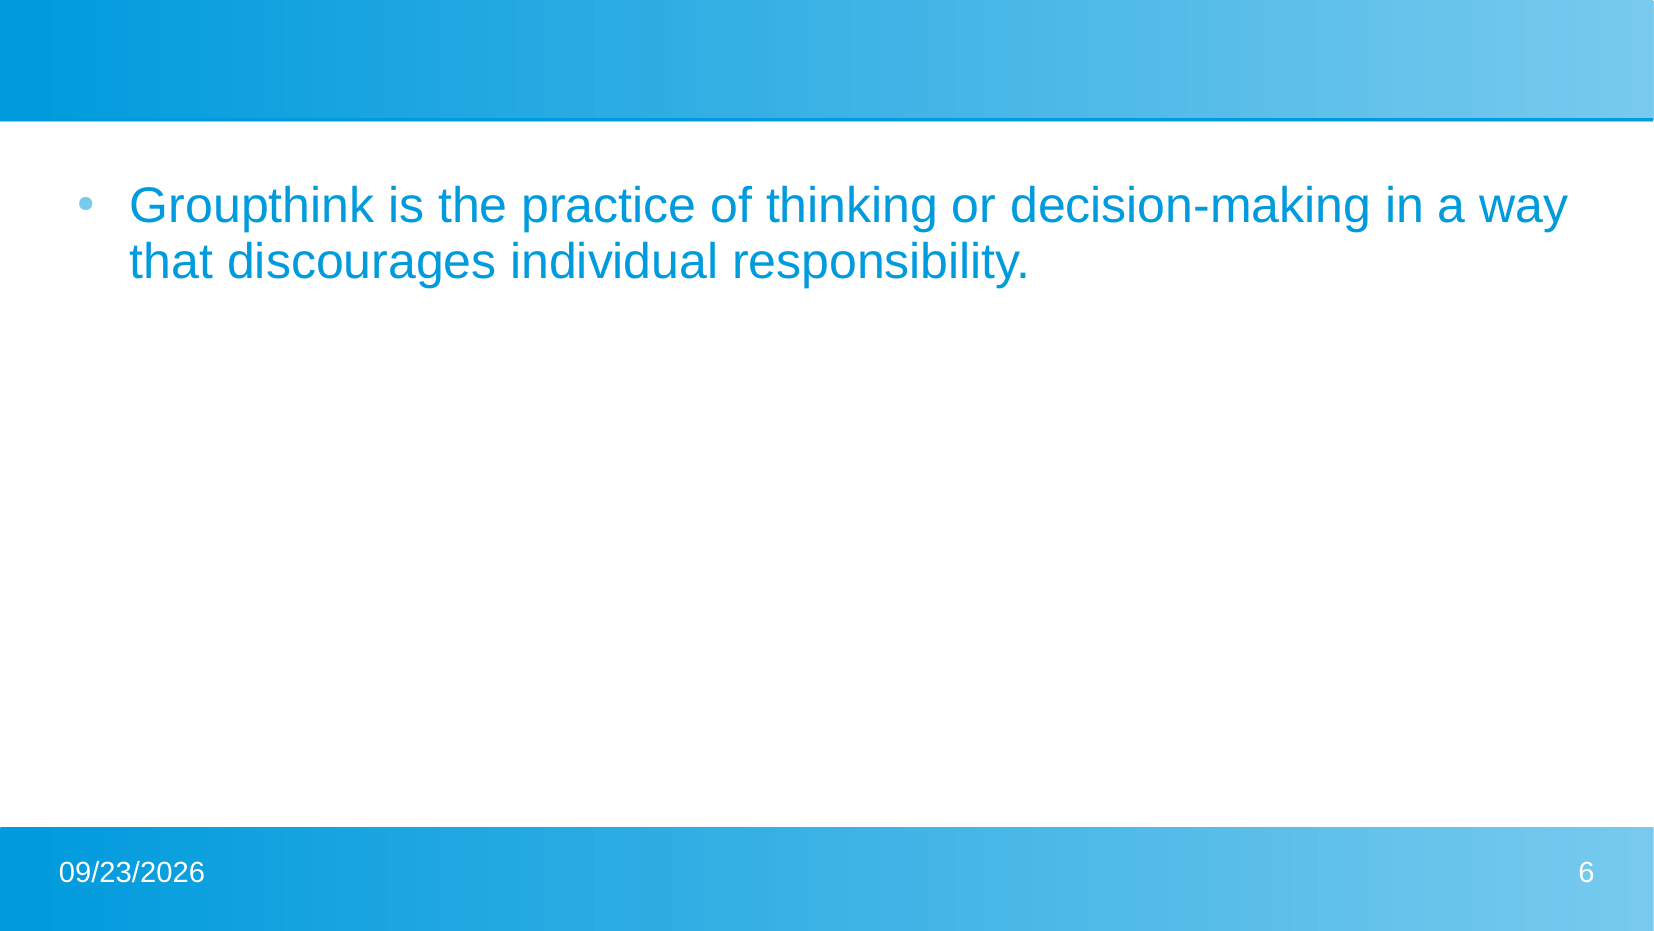

#
Groupthink is the practice of thinking or decision-making in a way that discourages individual responsibility.
6